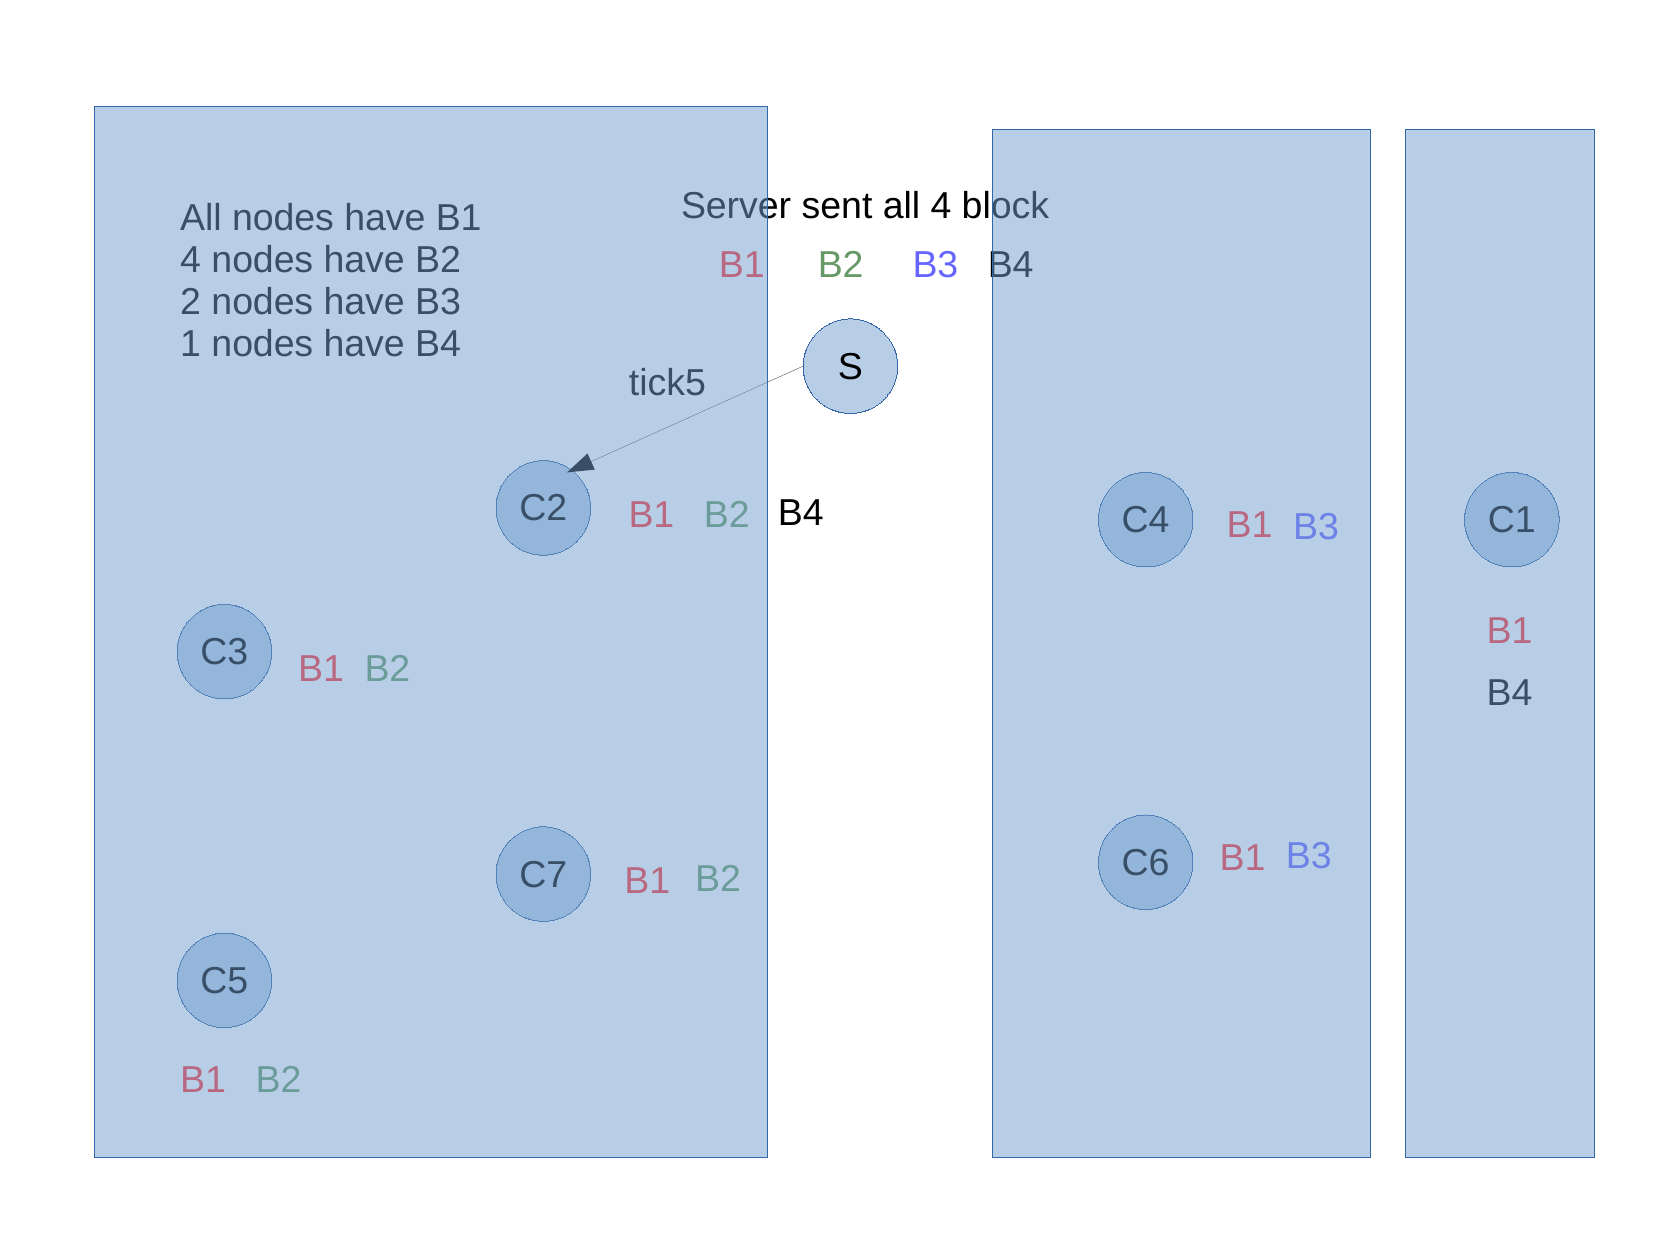

Server sent all 4 block
All nodes have B1
4 nodes have B2
2 nodes have B3
1 nodes have B4
B1
B2
B3
B4
S
tick5
C2
C4
C1
B4
B1
B2
B1
B3
B1
C3
B1
B2
B4
C6
C7
B3
B1
B2
B1
C5
B1
B2